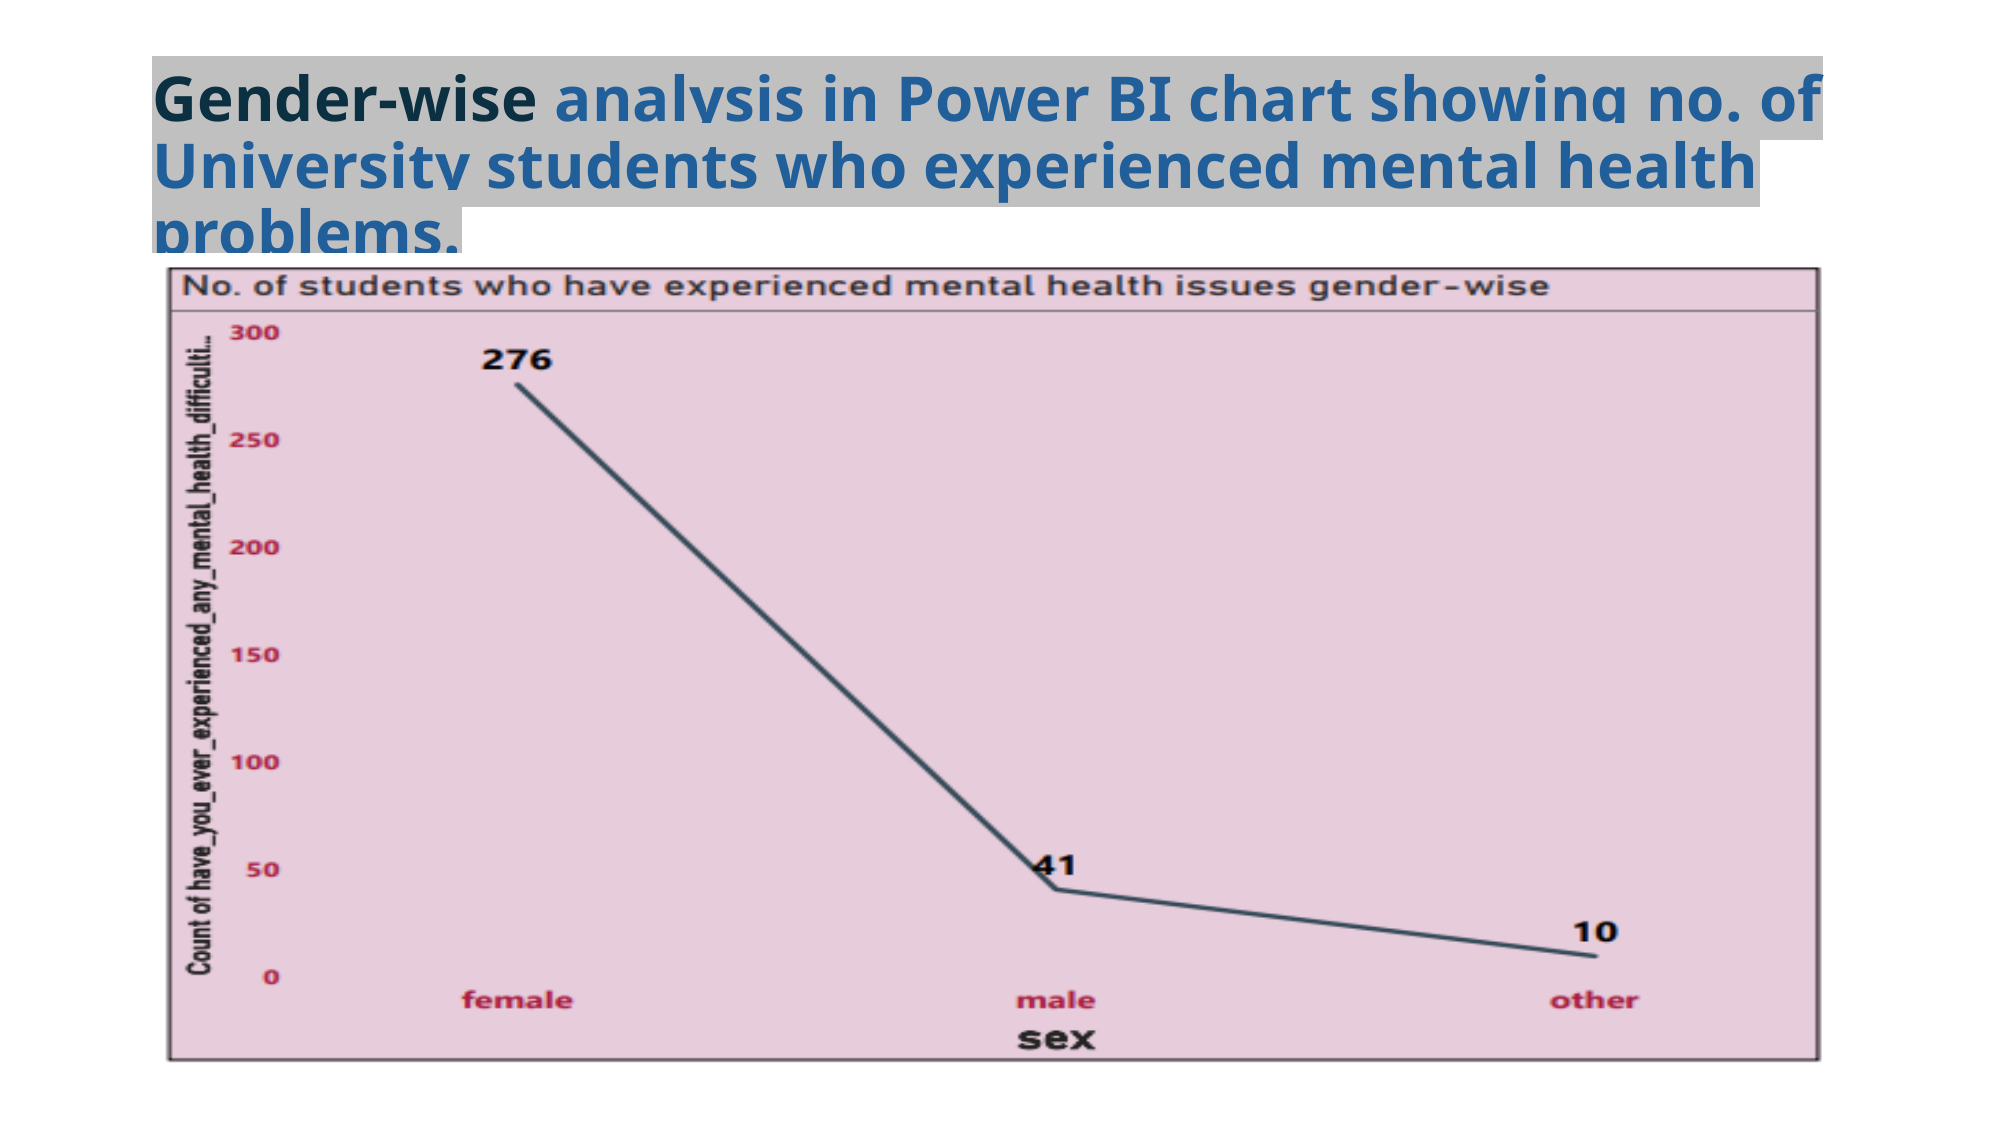

# Gender-wise analysis in Power BI chart showing no. of University students who experienced mental health problems.